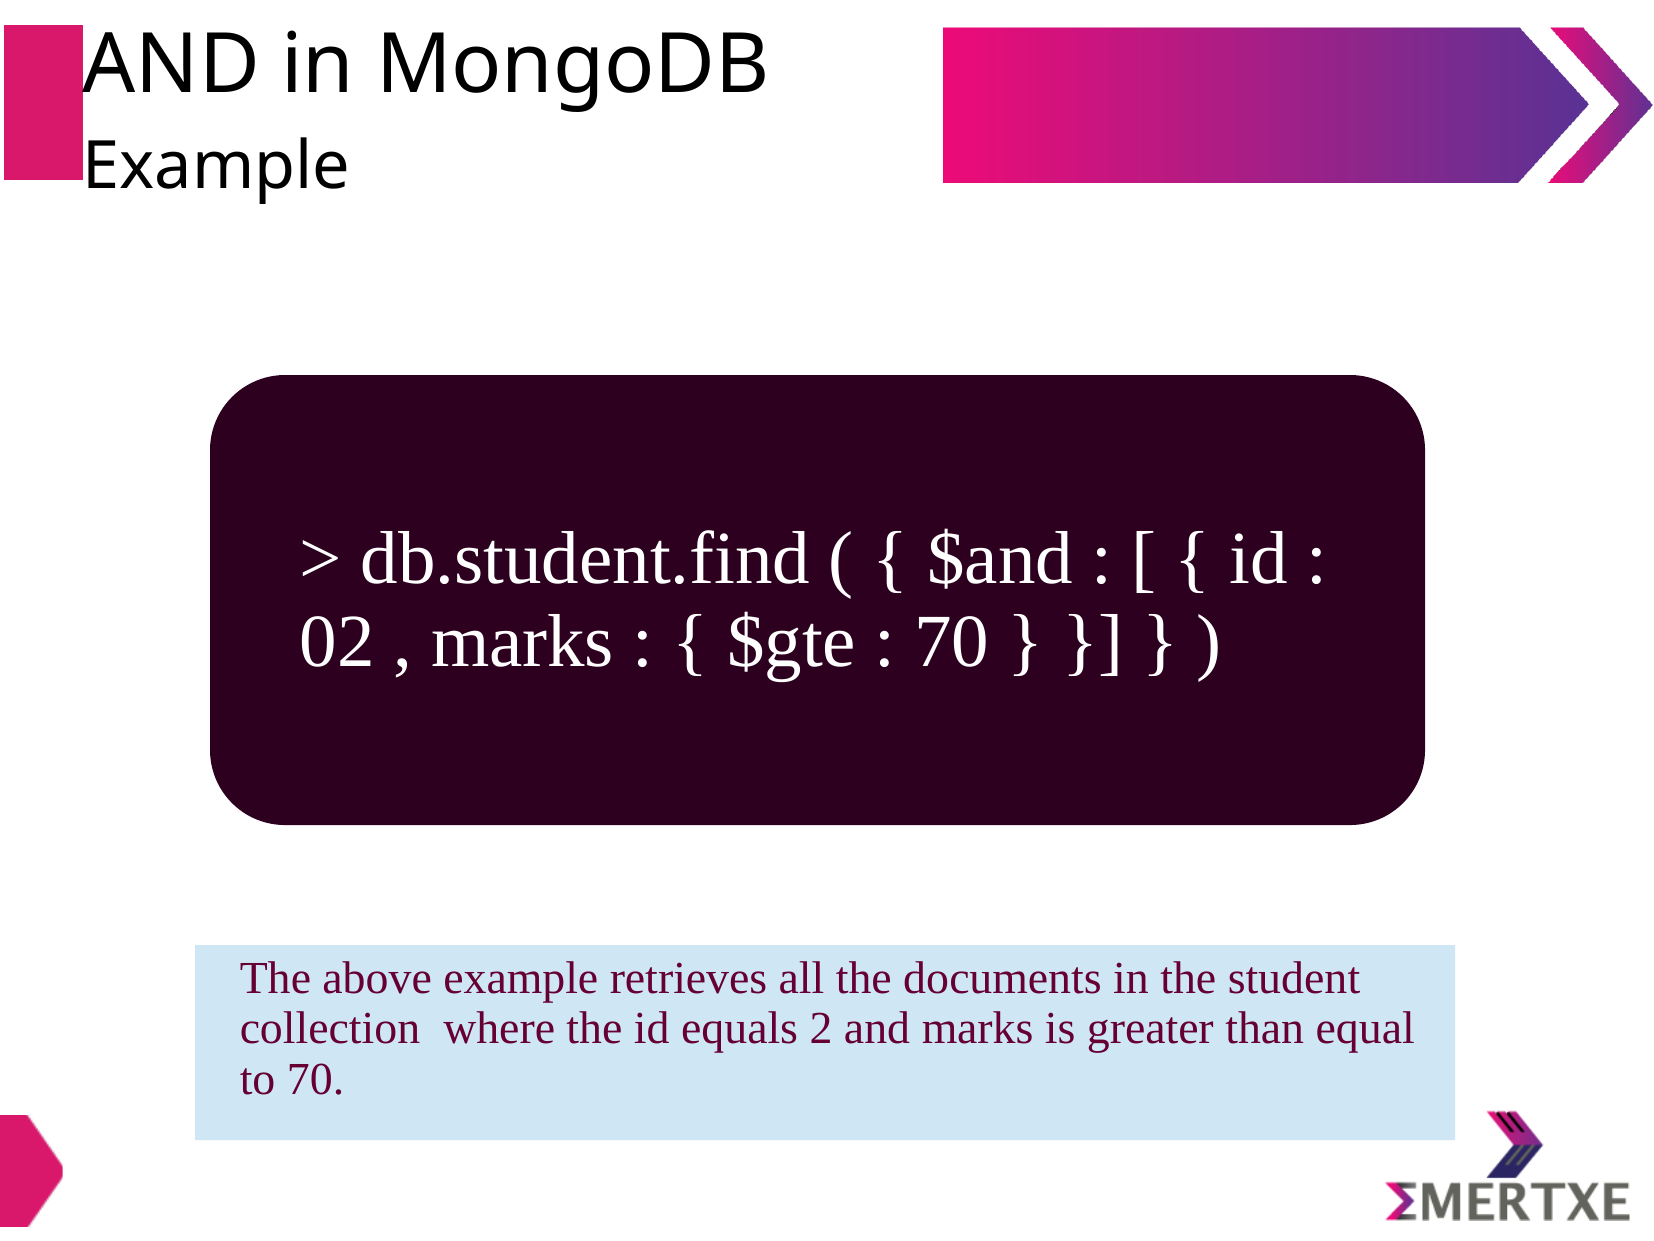

# AND in MongoDB Example
> db.student.find ( { $and : [ { id : 02 , marks : { $gte : 70 } }] } )
The above example retrieves all the documents in the student collection where the id equals 2 and marks is greater than equal to 70.